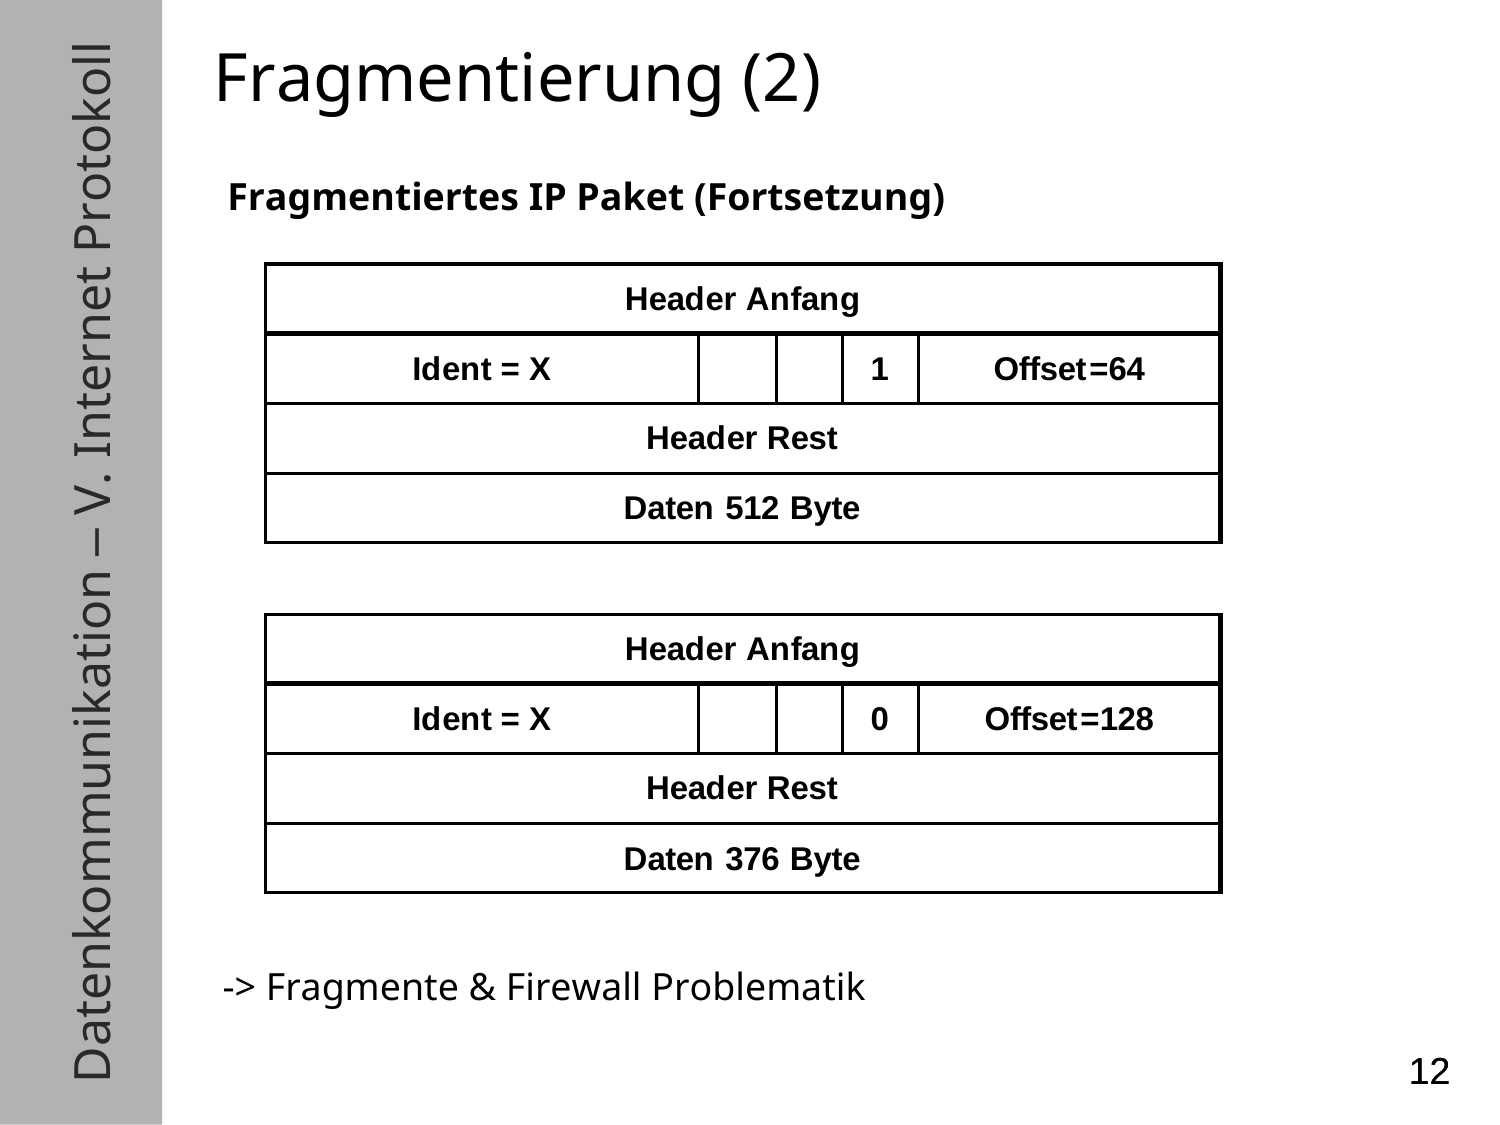

Fragmentierung (2)
Fragmentiertes IP Paket (Fortsetzung)
Datenkommunikation – V. Internet Protokoll
-> Fragmente & Firewall Problematik